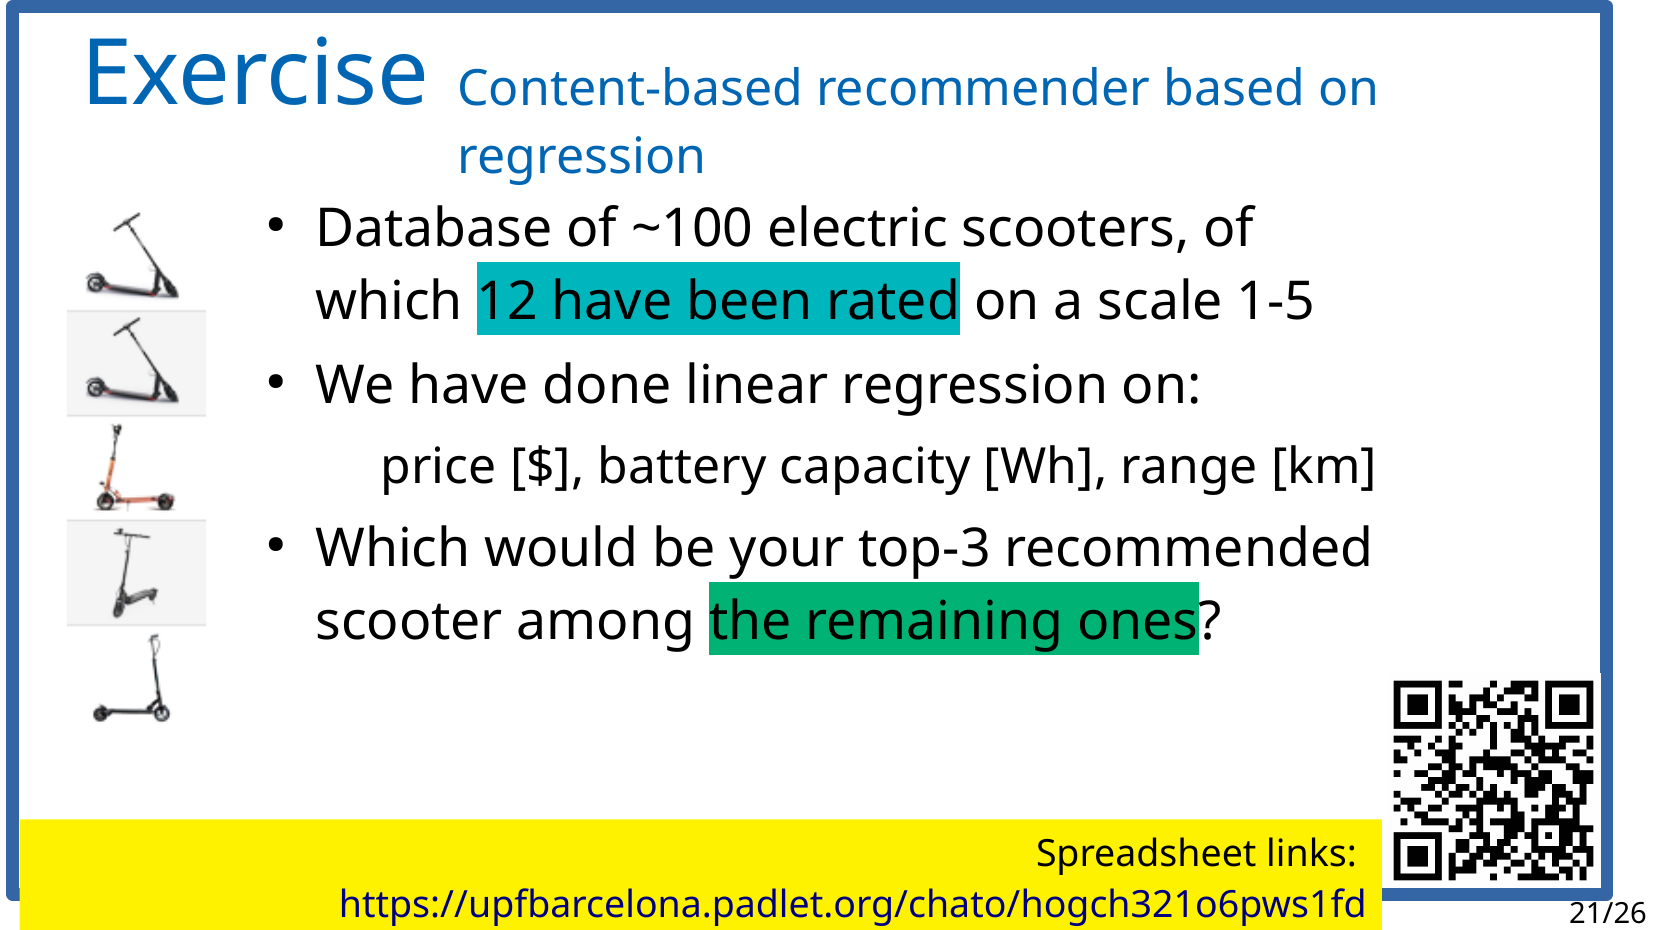

# Exercise
Content-based recommender based on regression
Database of ~100 electric scooters, of which 12 have been rated on a scale 1-5
We have done linear regression on:
price [$], battery capacity [Wh], range [km]
Which would be your top-3 recommended scooter among the remaining ones?
Spreadsheet links: https://upfbarcelona.padlet.org/chato/hogch321o6pws1fd
21